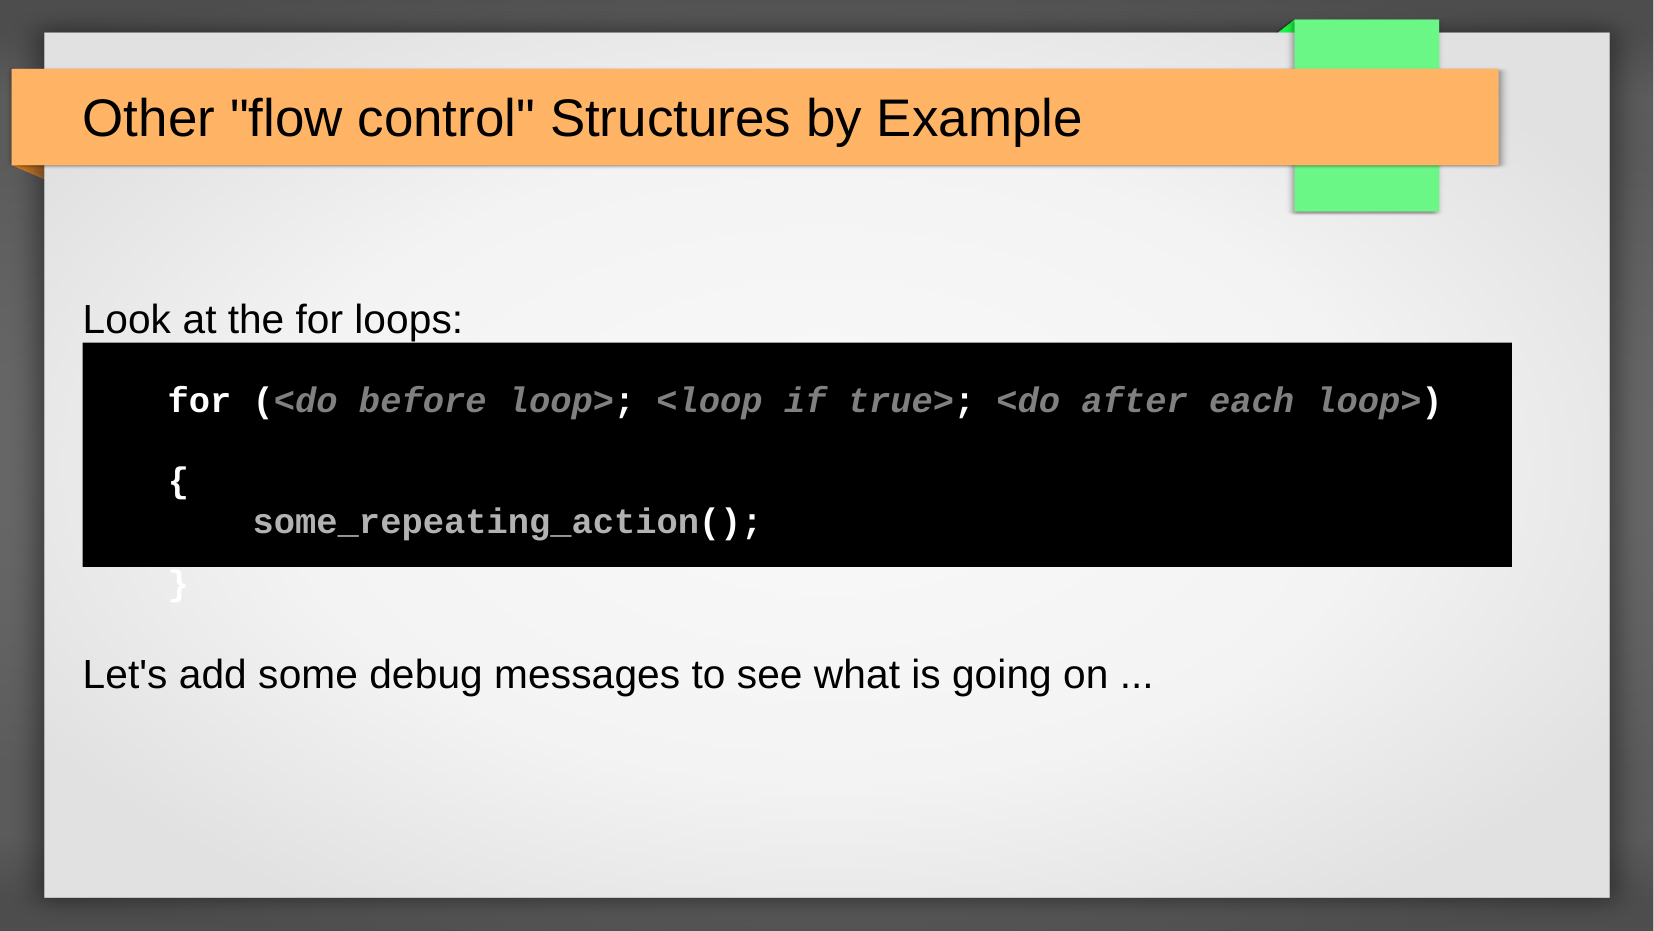

# Other "flow control" Structures by Example
Look at the for loops:
Let's add some debug messages to see what is going on ...
 for (<do before loop>; <loop if true>; <do after each loop>)
 {
 some_repeating_action();
 }